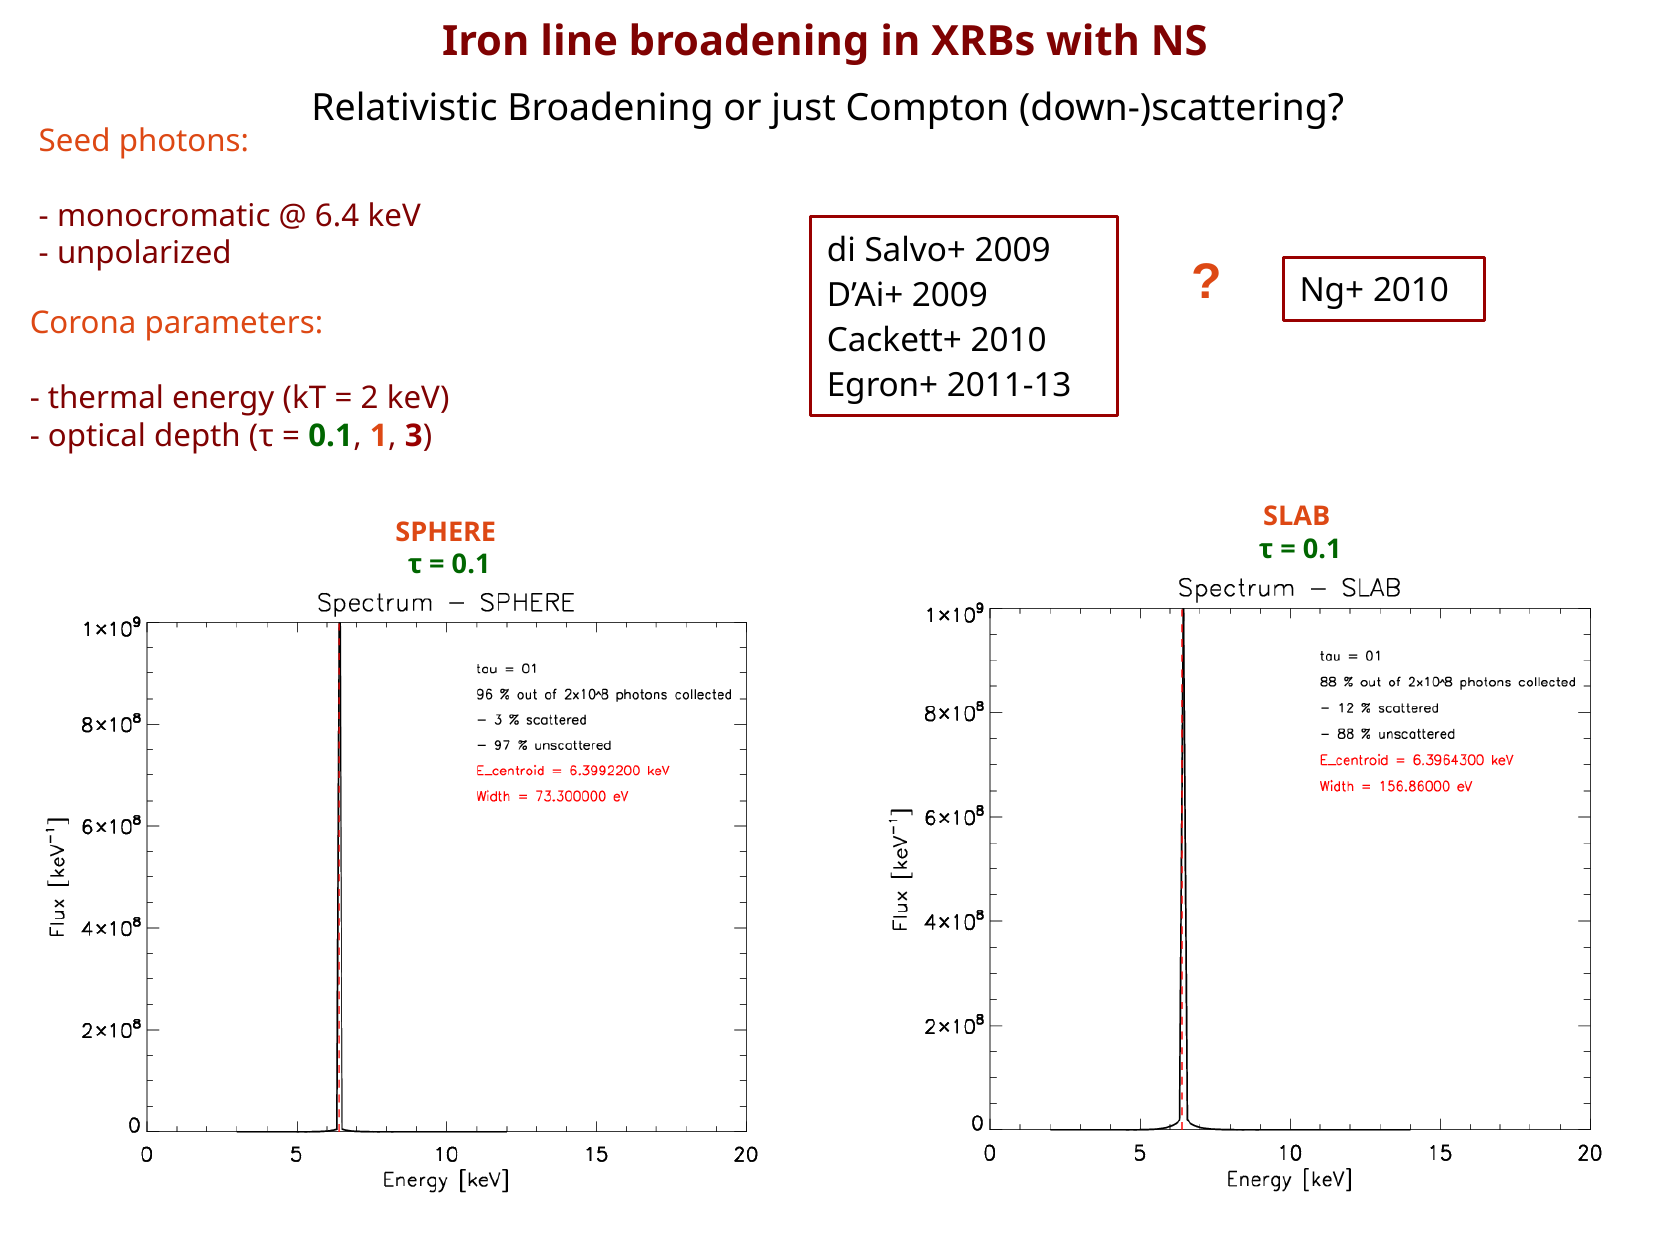

Iron line broadening in XRBs with NS
Relativistic Broadening or just Compton (down-)scattering?
Seed photons:
- monocromatic @ 6.4 keV
- unpolarized
di Salvo+ 2009
D’Ai+ 2009
Cackett+ 2010
Egron+ 2011-13
?
Ng+ 2010
Corona parameters:
- thermal energy (kT = 2 keV)
- optical depth (τ = 0.1, 1, 3)
SLAB
τ = 0.1
SPHERE
 τ = 0.1